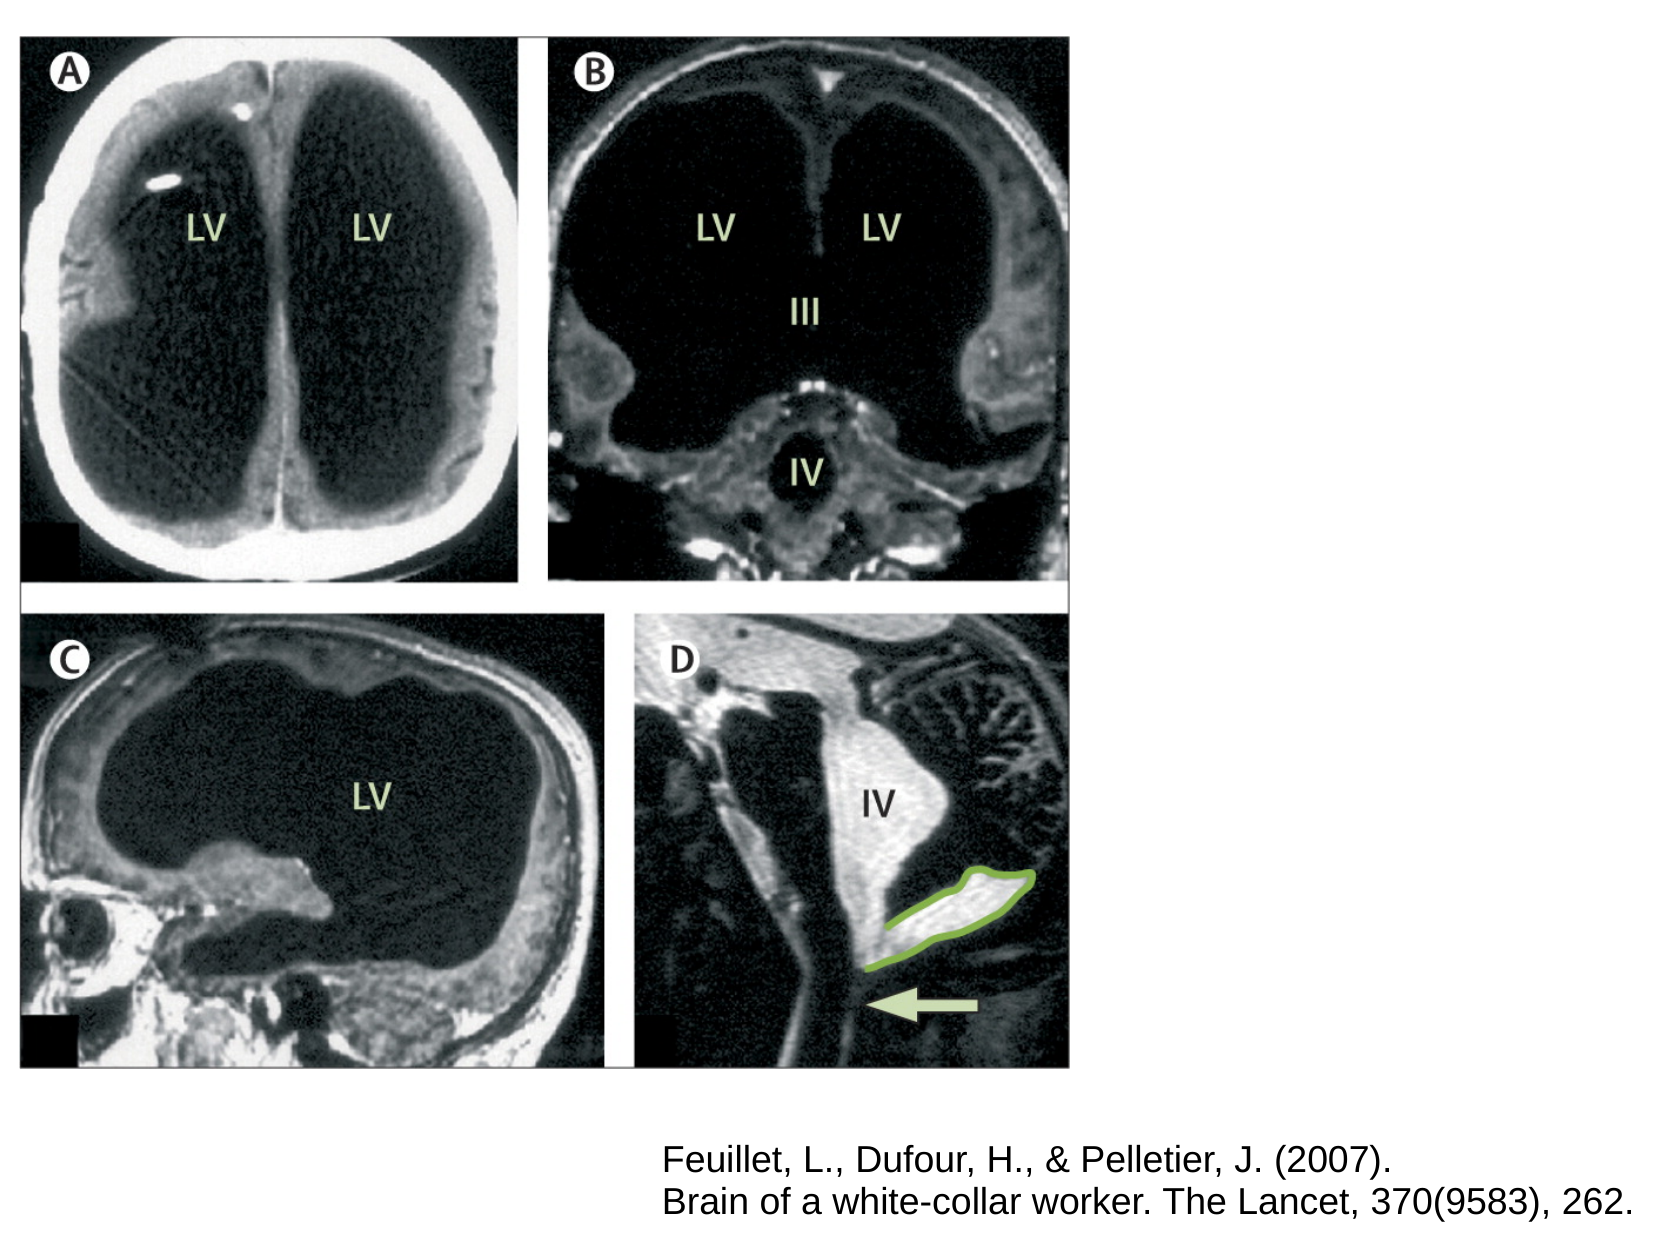

#
Feuillet, L., Dufour, H., & Pelletier, J. (2007).
Brain of a white-collar worker. The Lancet, 370(9583), 262.